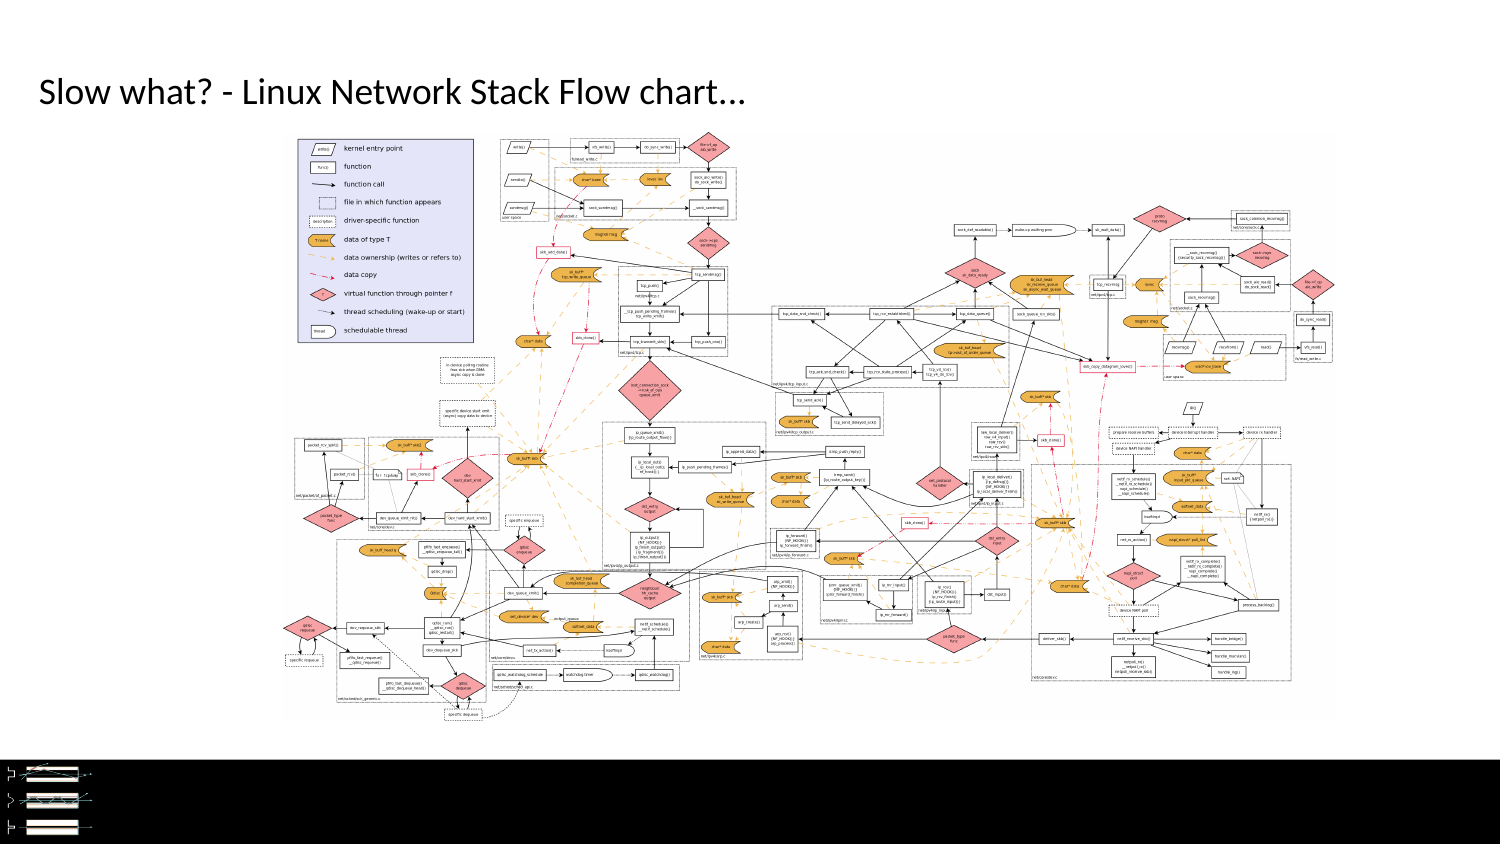

# Slow what? - Linux Network Stack Flow chart...